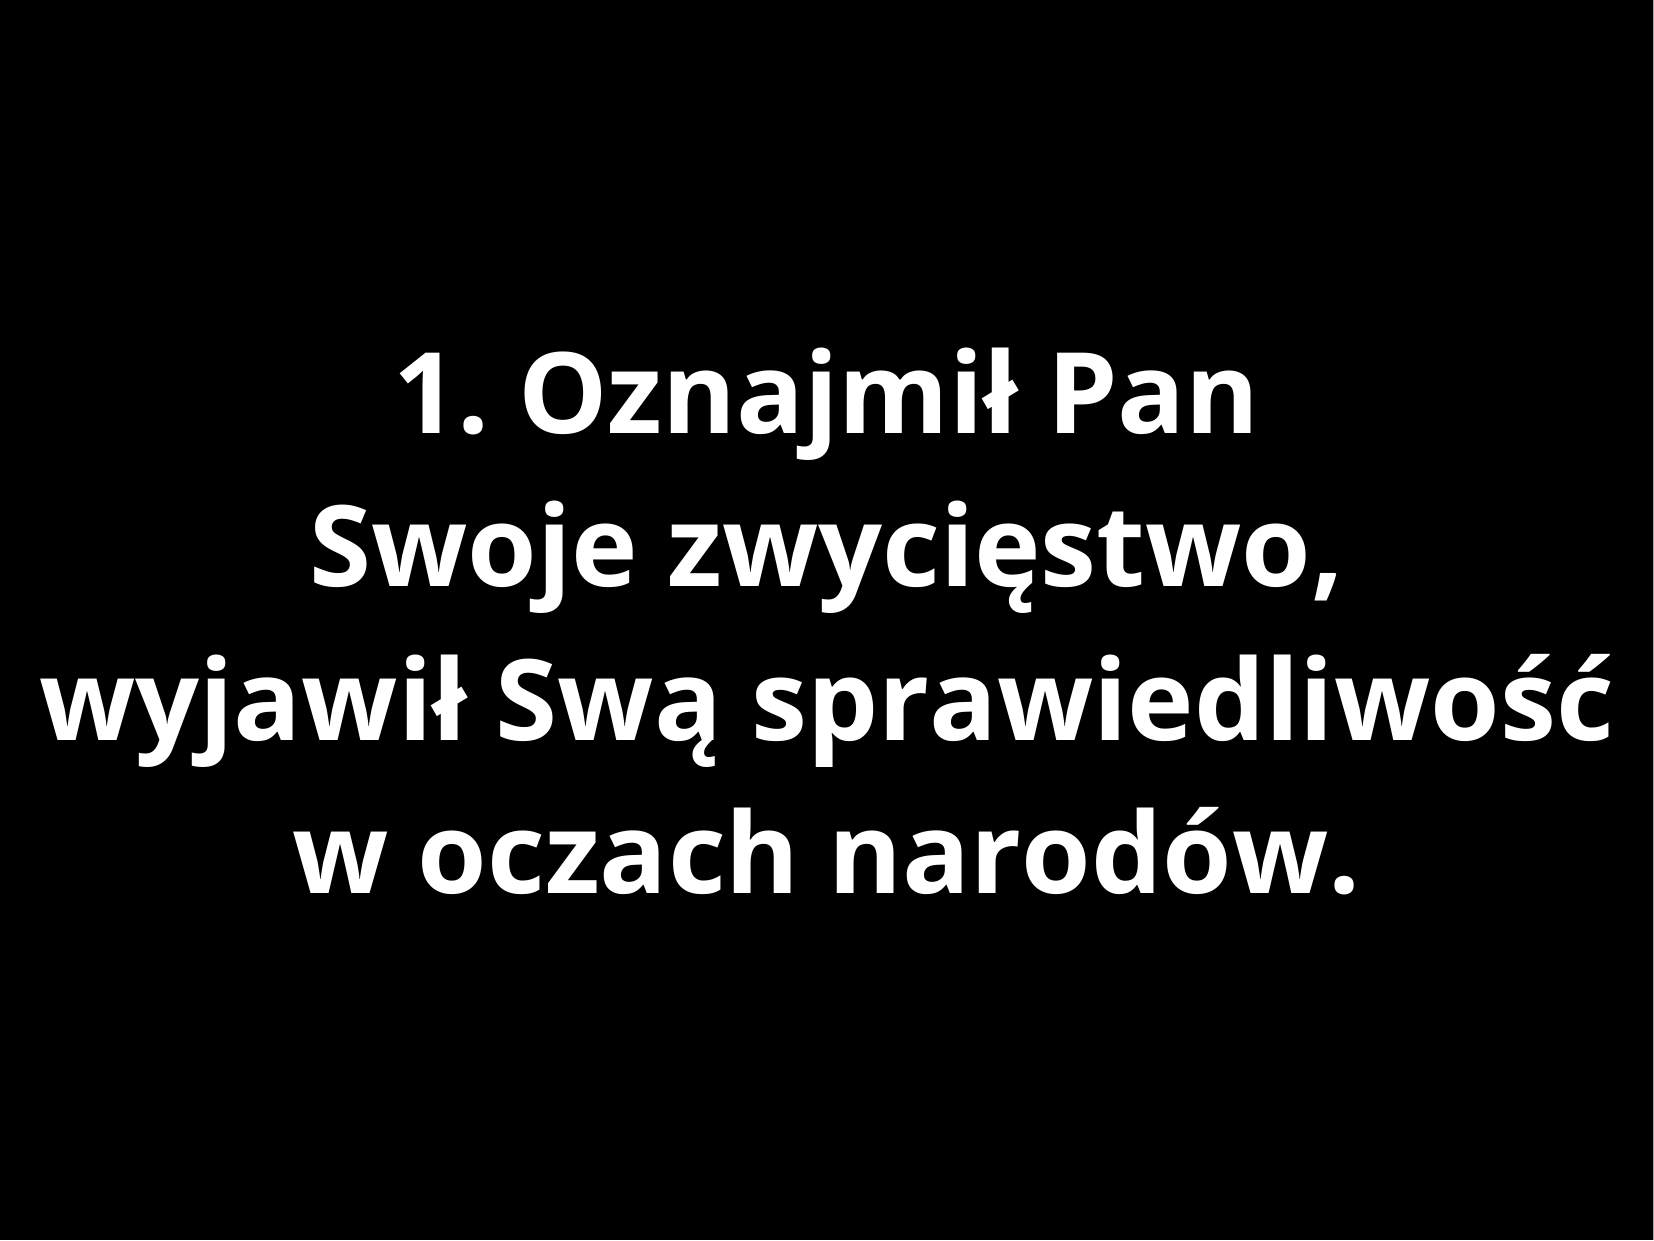

# 1. Oznajmił Pan Swoje zwycięstwo, wyjawił Swą sprawiedliwość w oczach narodów.